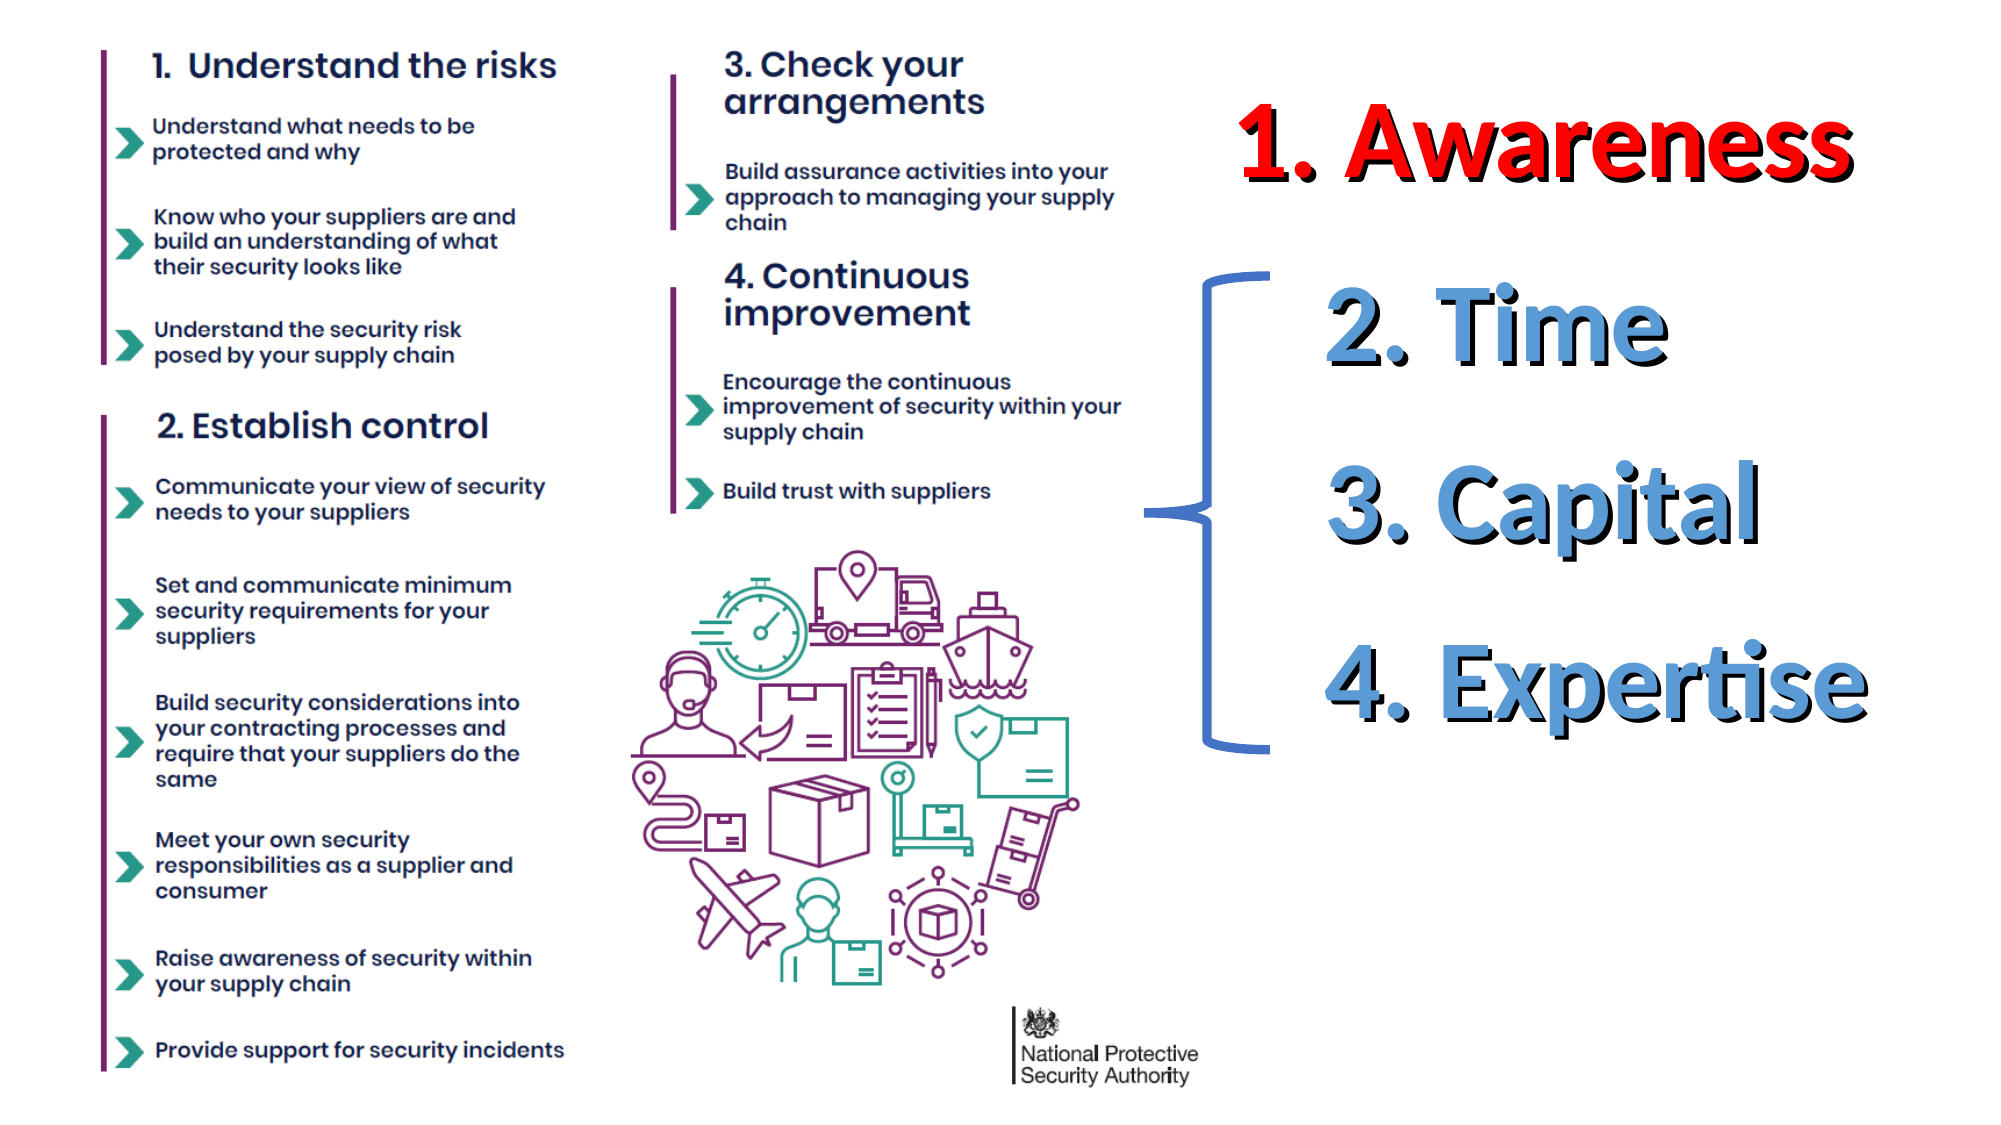

1. Awareness
2. Time
3. Capital
4. Expertise